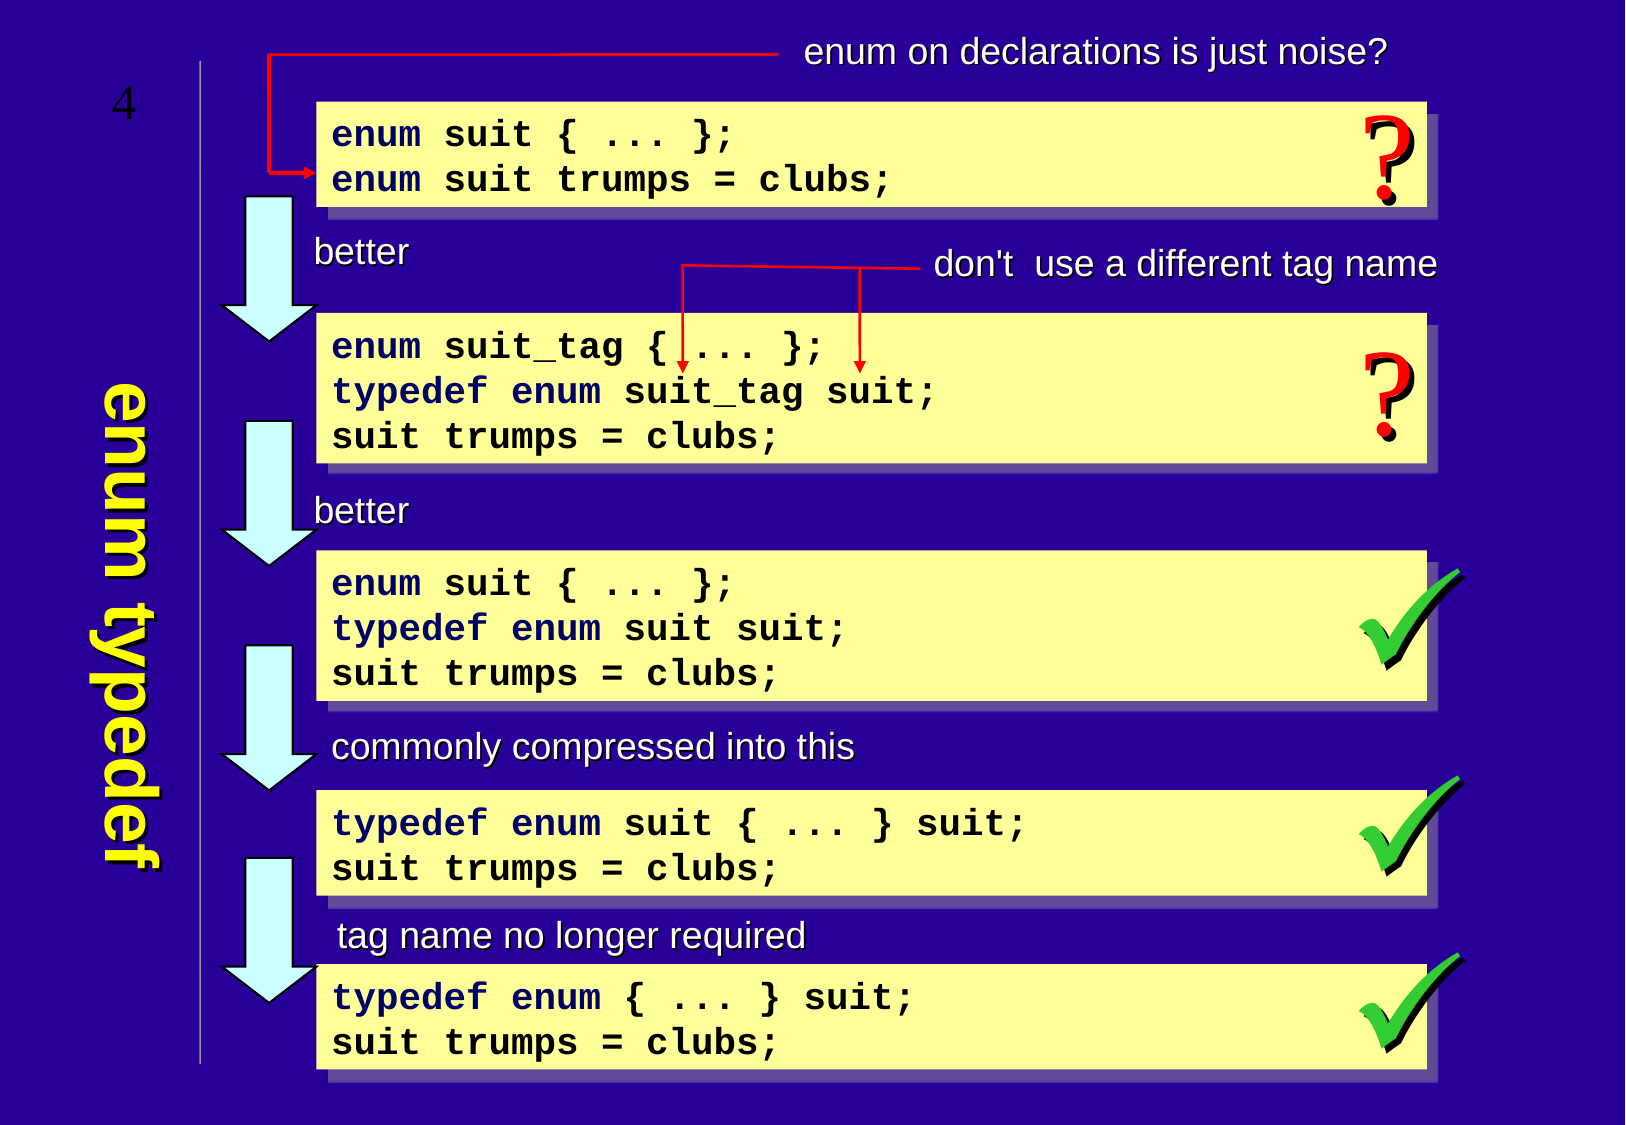

enum on declarations is just noise?
4
?
enum suit { ... };
enum suit trumps = clubs;
# enum typedef
better
don't use a different tag name
?
enum suit_tag { ... };
typedef enum suit_tag suit;
suit trumps = clubs;
better

enum suit { ... };
typedef enum suit suit;
suit trumps = clubs;
commonly compressed into this

typedef enum suit { ... } suit;
suit trumps = clubs;
tag name no longer required

typedef enum { ... } suit;
suit trumps = clubs;